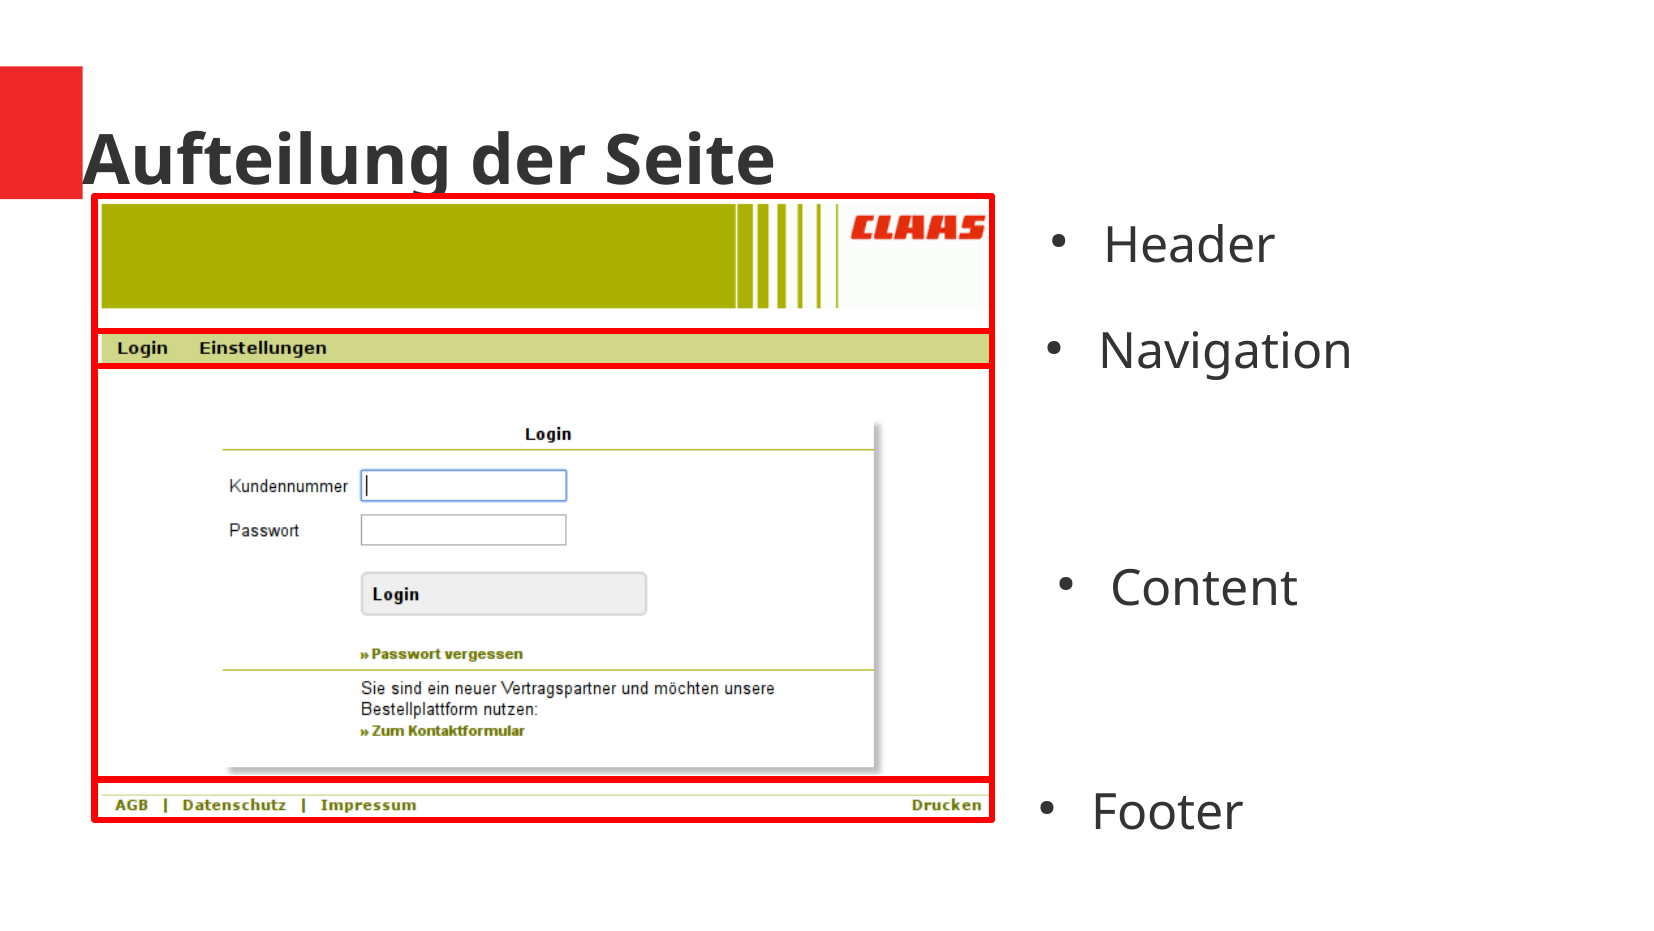

# Aufteilung der Seite
Header
Navigation
Content
Footer